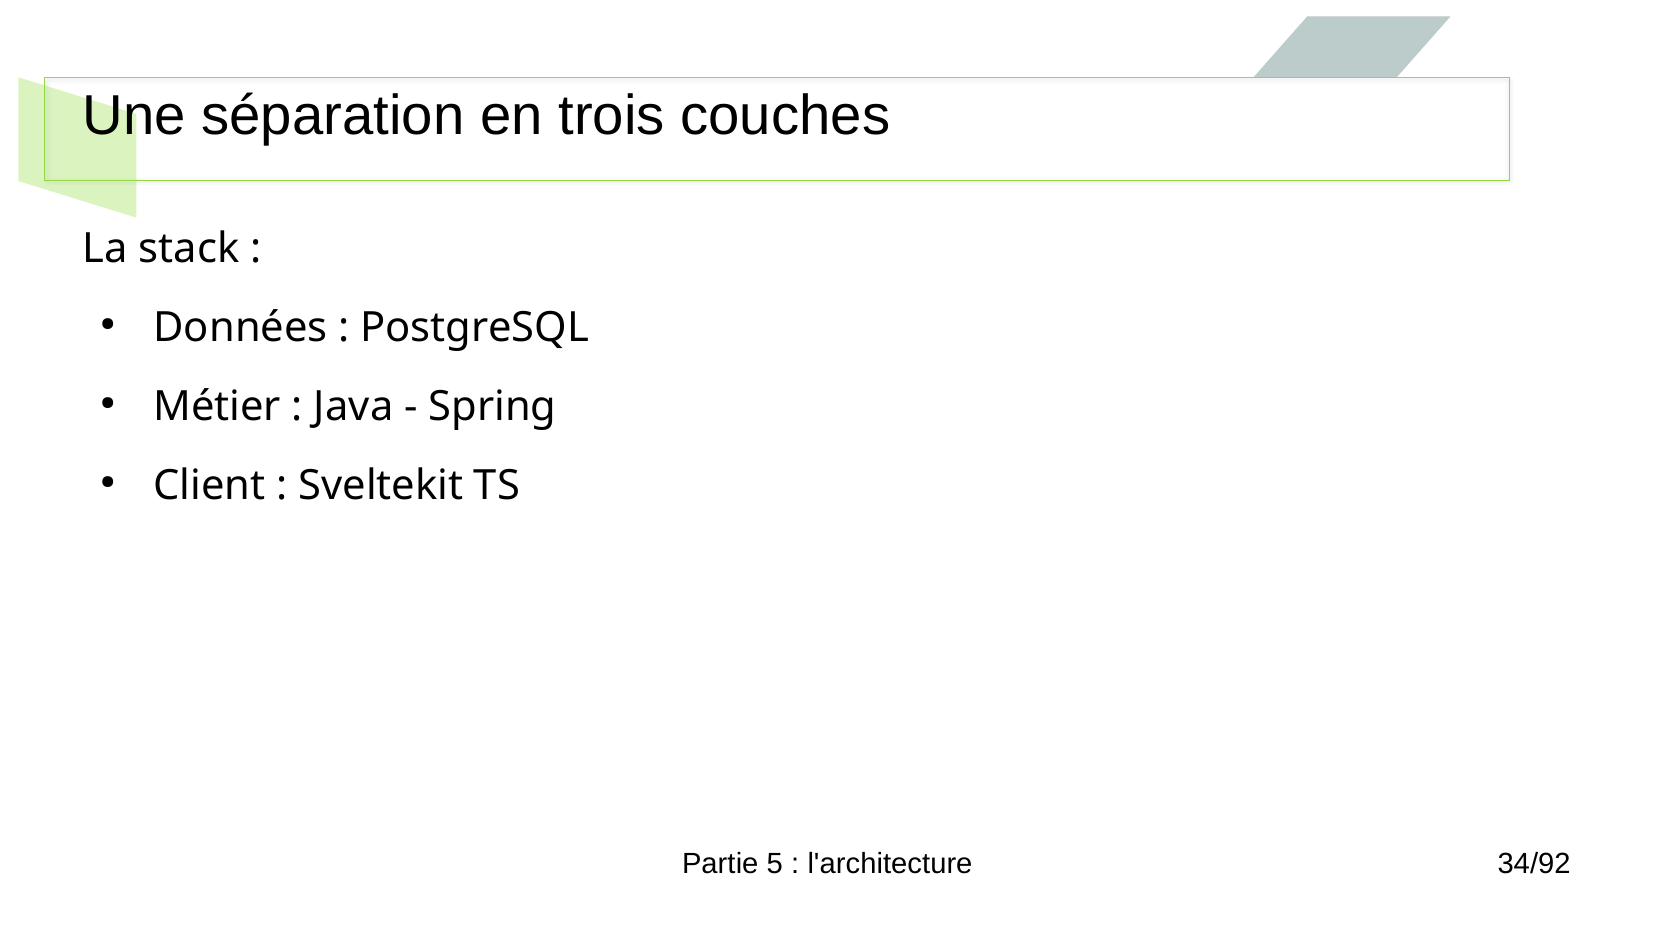

# Une séparation en trois couches
La stack :
Données : PostgreSQL
Métier : Java - Spring
Client : Sveltekit TS
Partie 5 : l'architecture
34